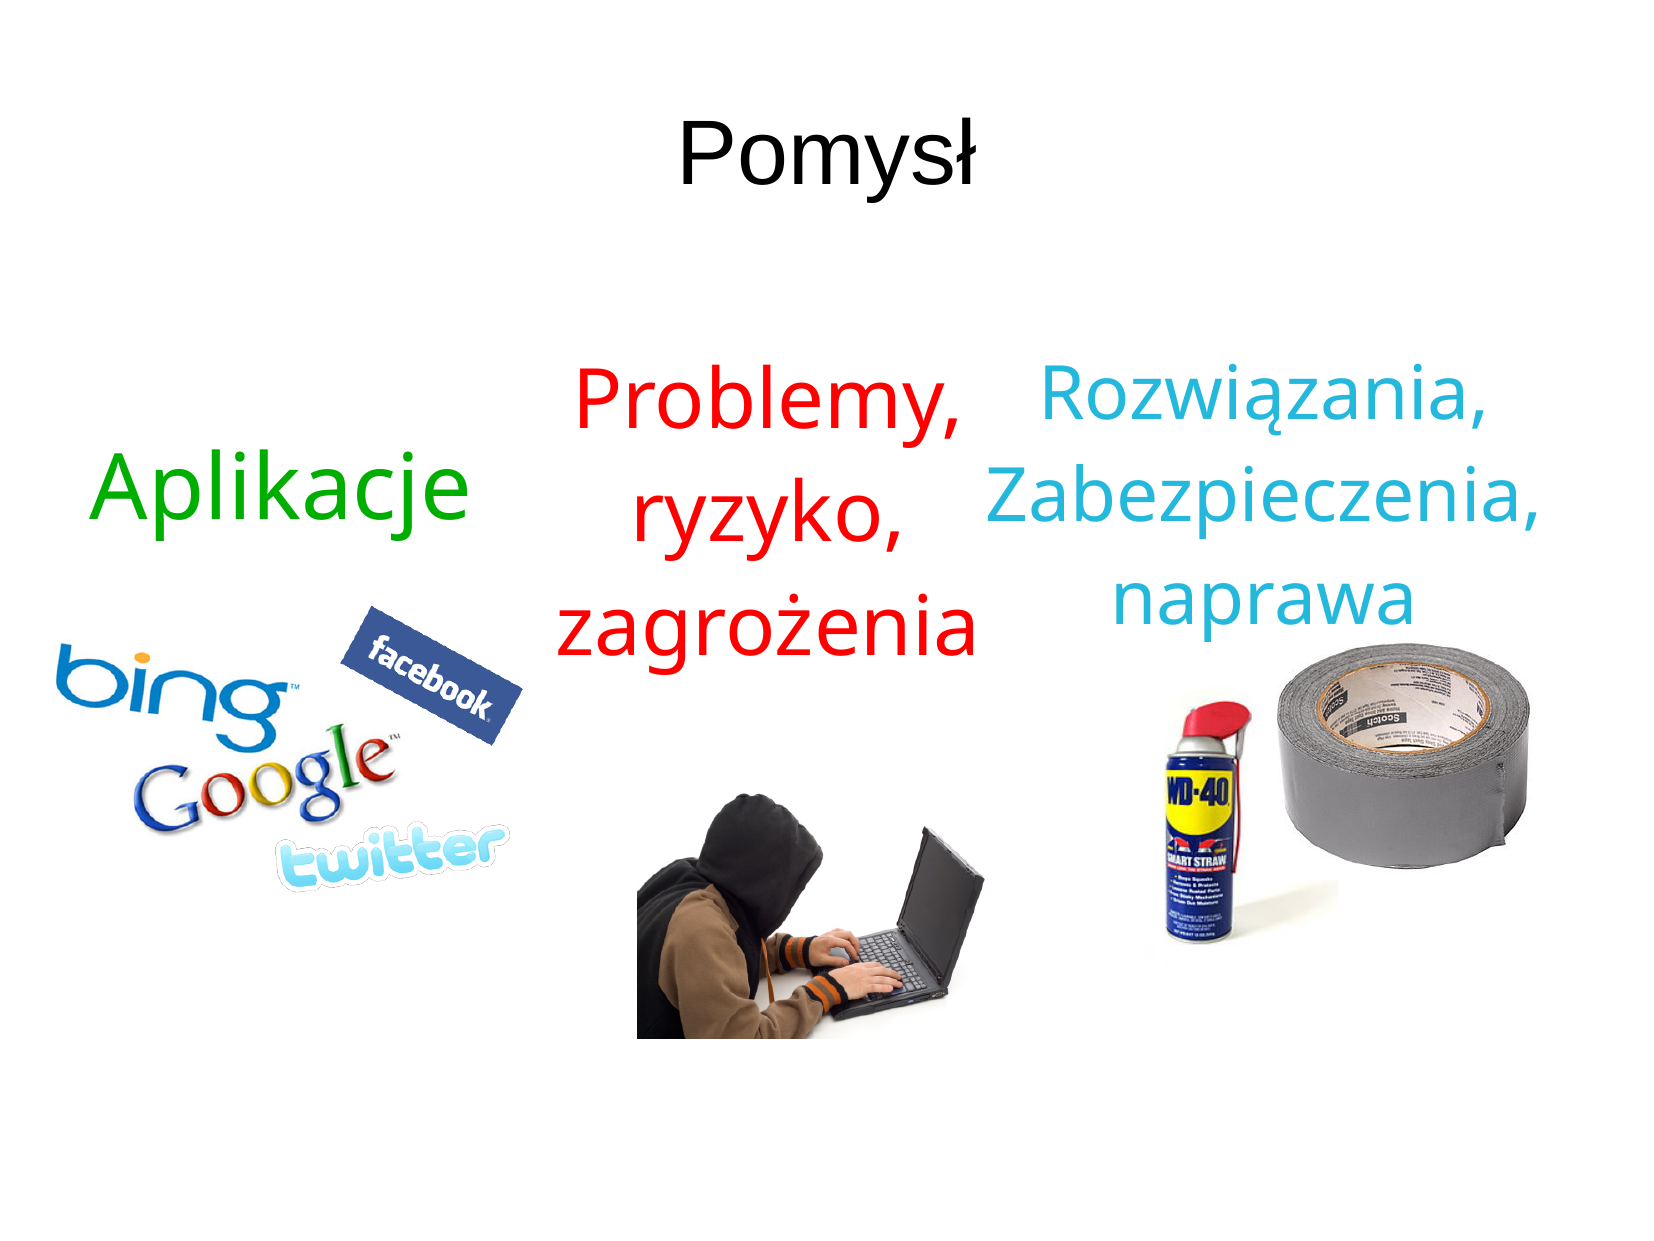

# Pomysł
Problemy, ryzyko,
zagrożenia
Rozwiązania,
Zabezpieczenia,
naprawa
Aplikacje